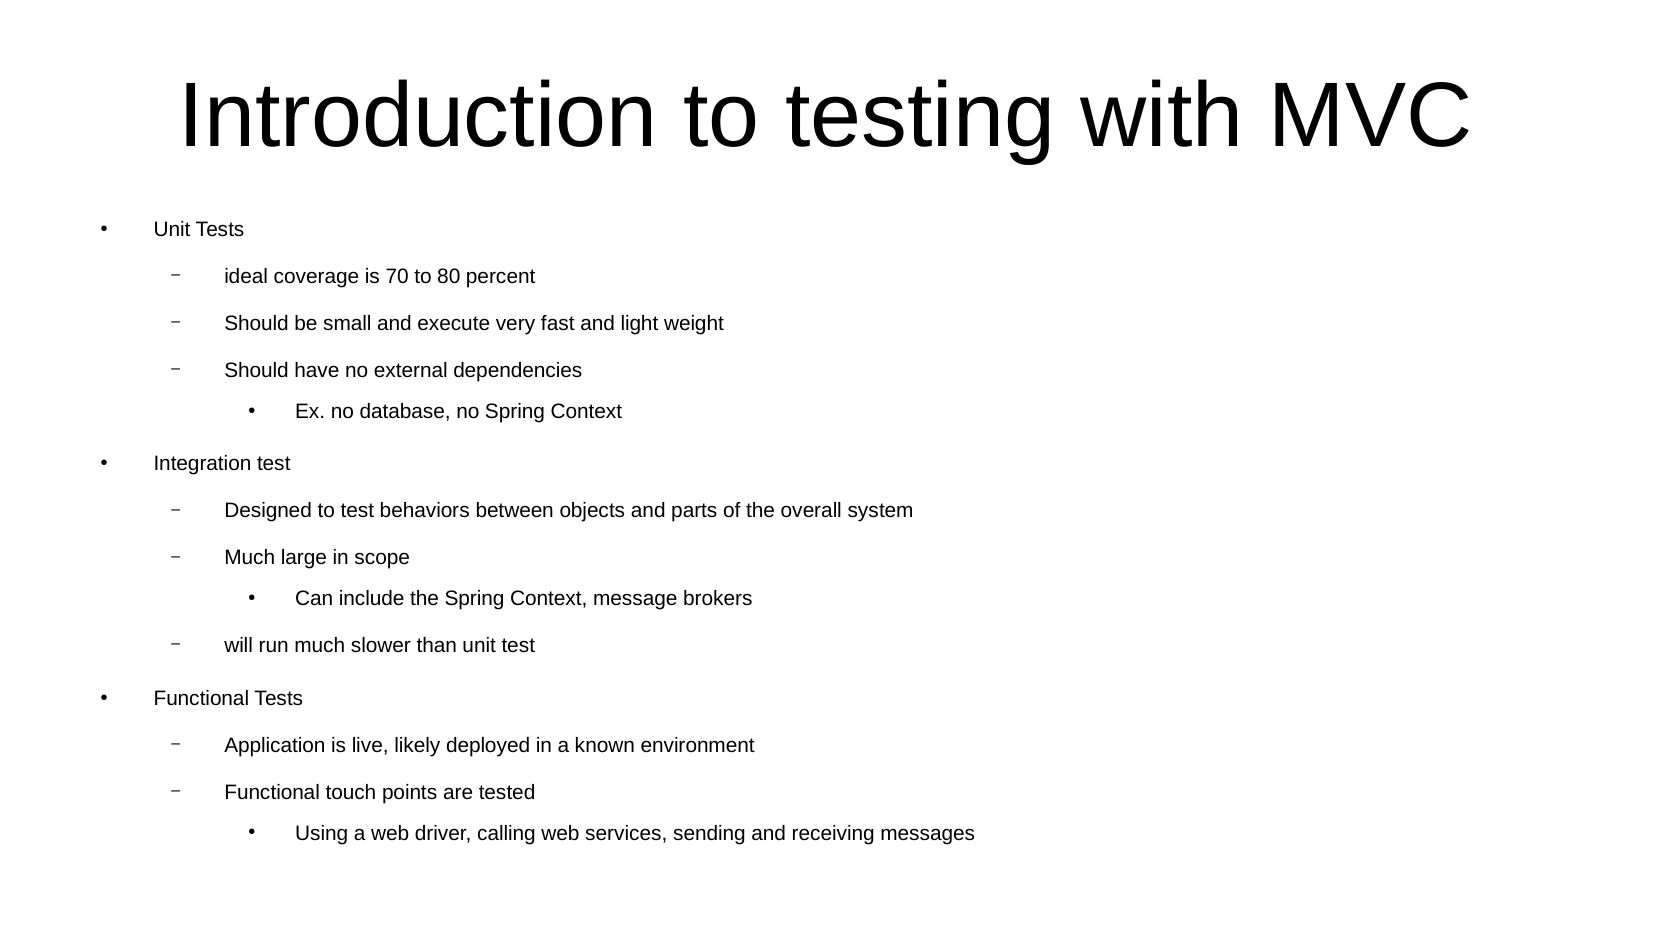

# Introduction to testing with MVC
Unit Tests
ideal coverage is 70 to 80 percent
Should be small and execute very fast and light weight
Should have no external dependencies
Ex. no database, no Spring Context
Integration test
Designed to test behaviors between objects and parts of the overall system
Much large in scope
Can include the Spring Context, message brokers
will run much slower than unit test
Functional Tests
Application is live, likely deployed in a known environment
Functional touch points are tested
Using a web driver, calling web services, sending and receiving messages